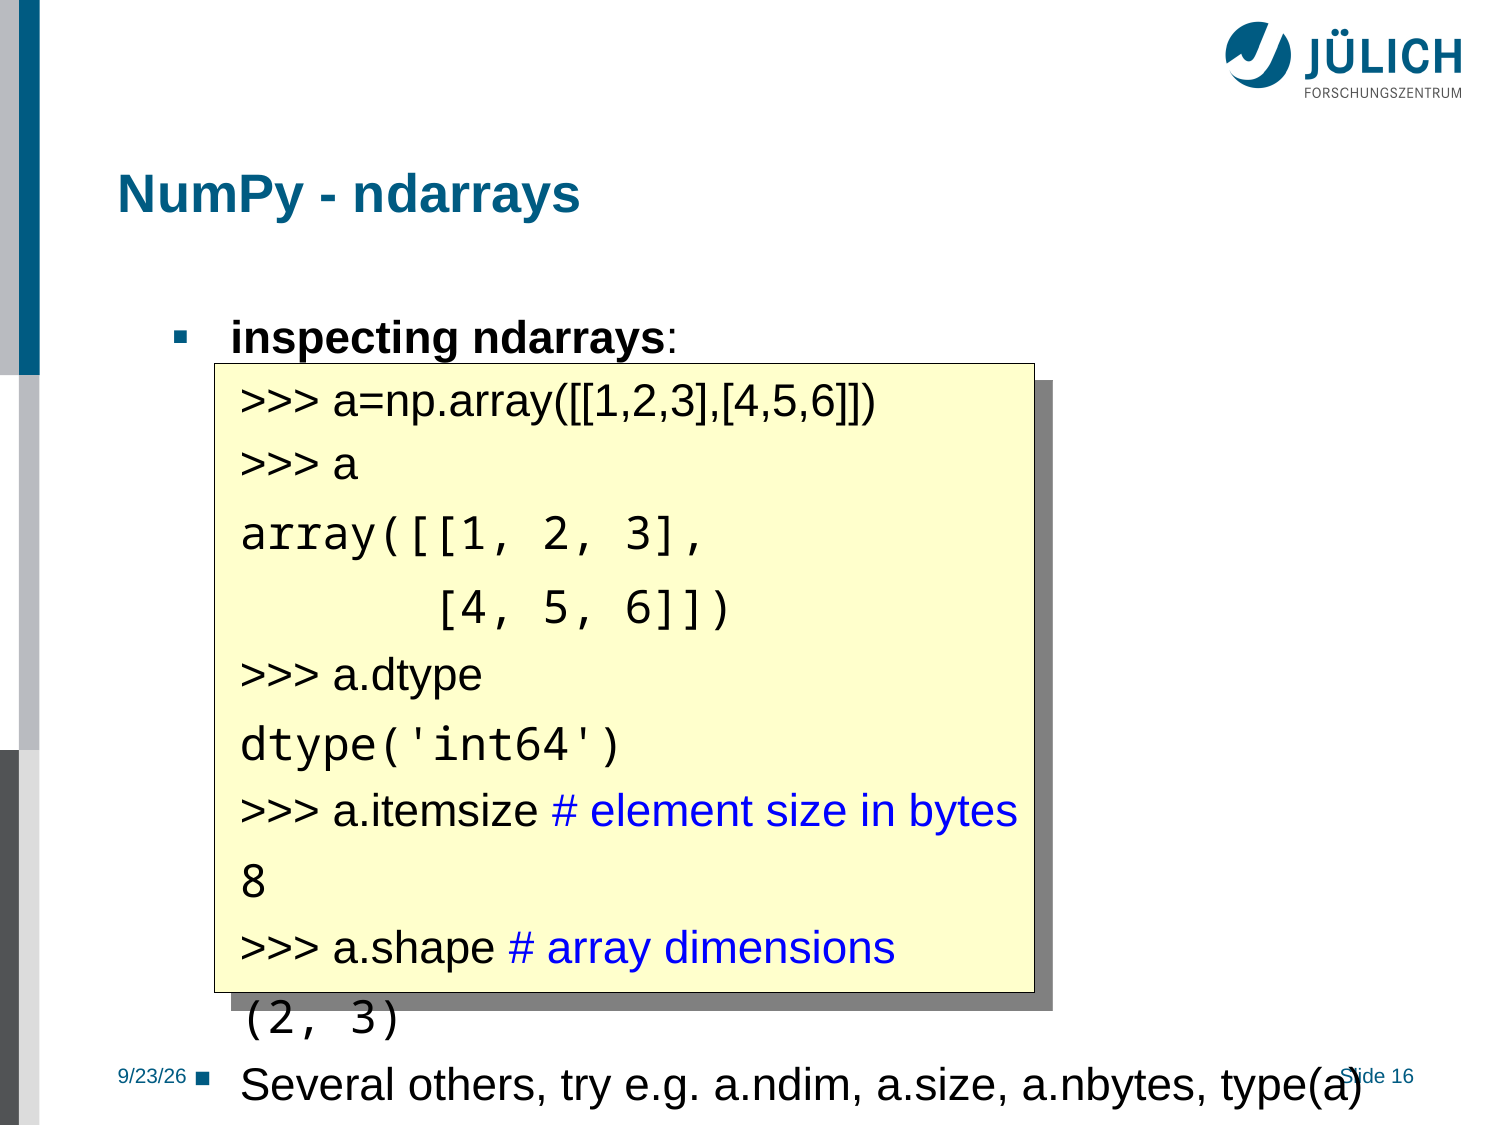

# NumPy - ndarrays
inspecting ndarrays:
>>> a=np.array([[1,2,3],[4,5,6]])
>>> a
array([[1, 2, 3],
 [4, 5, 6]])
>>> a.dtype
dtype('int64')
>>> a.itemsize # element size in bytes
8
>>> a.shape # array dimensions
(2, 3)
Several others, try e.g. a.ndim, a.size, a.nbytes, type(a)